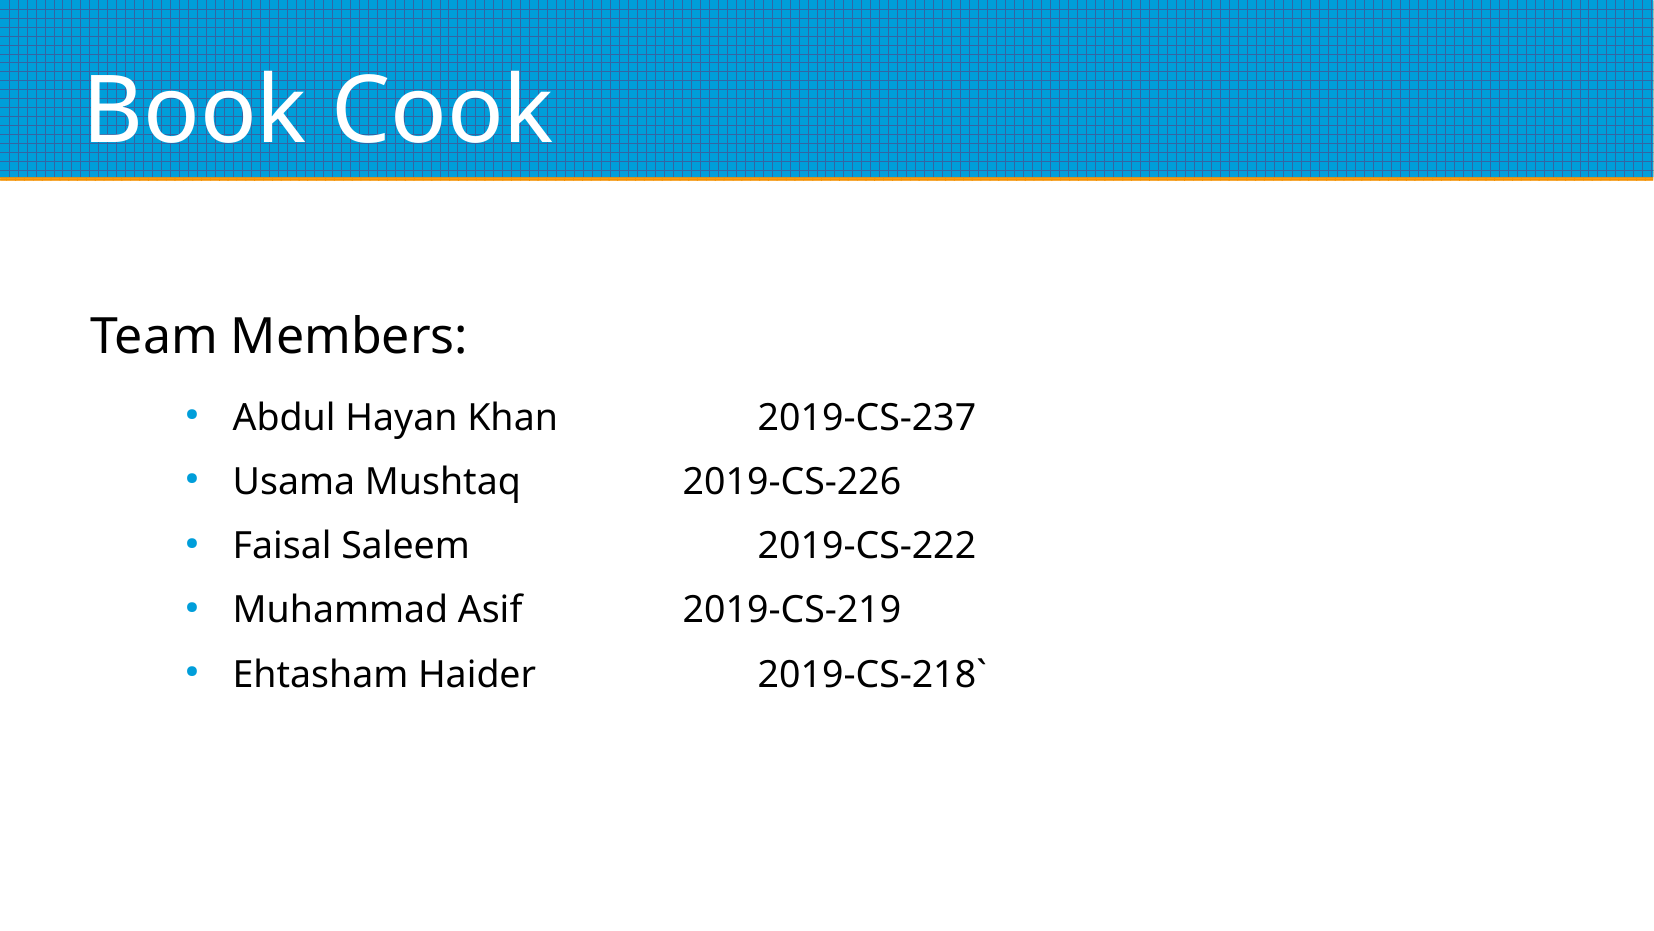

# Book Cook
Team Members:
Abdul Hayan Khan			2019-CS-237
Usama Mushtaq			2019-CS-226
Faisal Saleem				2019-CS-222
Muhammad Asif			2019-CS-219
Ehtasham Haider			2019-CS-218`